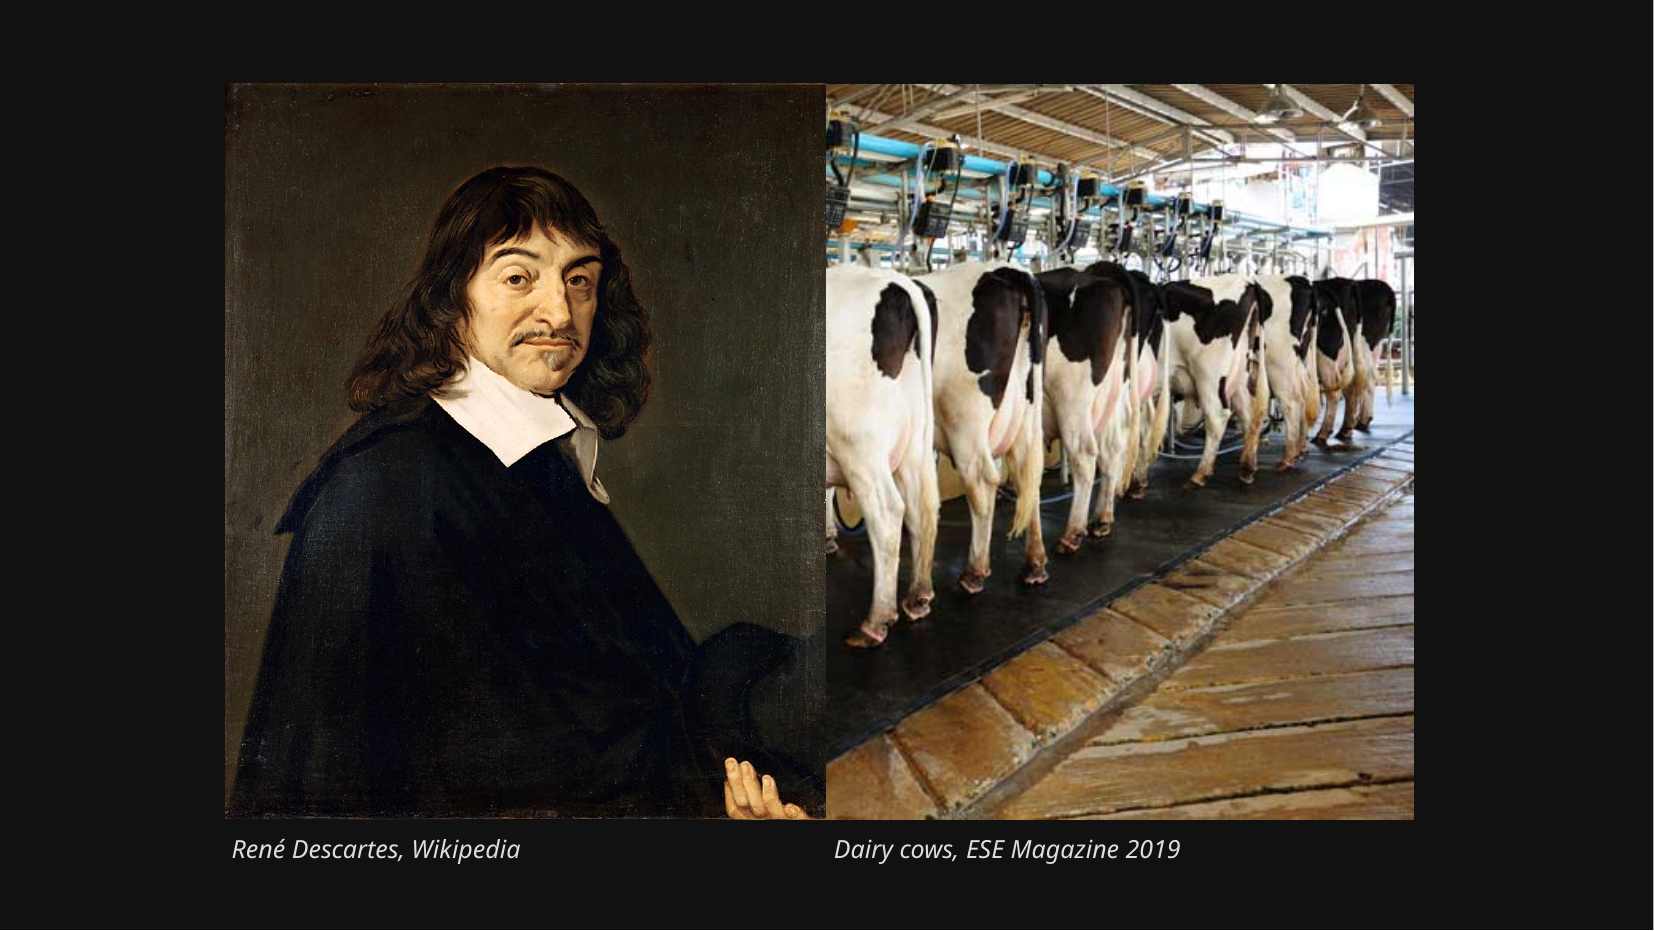

René Descartes, Wikipedia
Dairy cows, ESE Magazine 2019